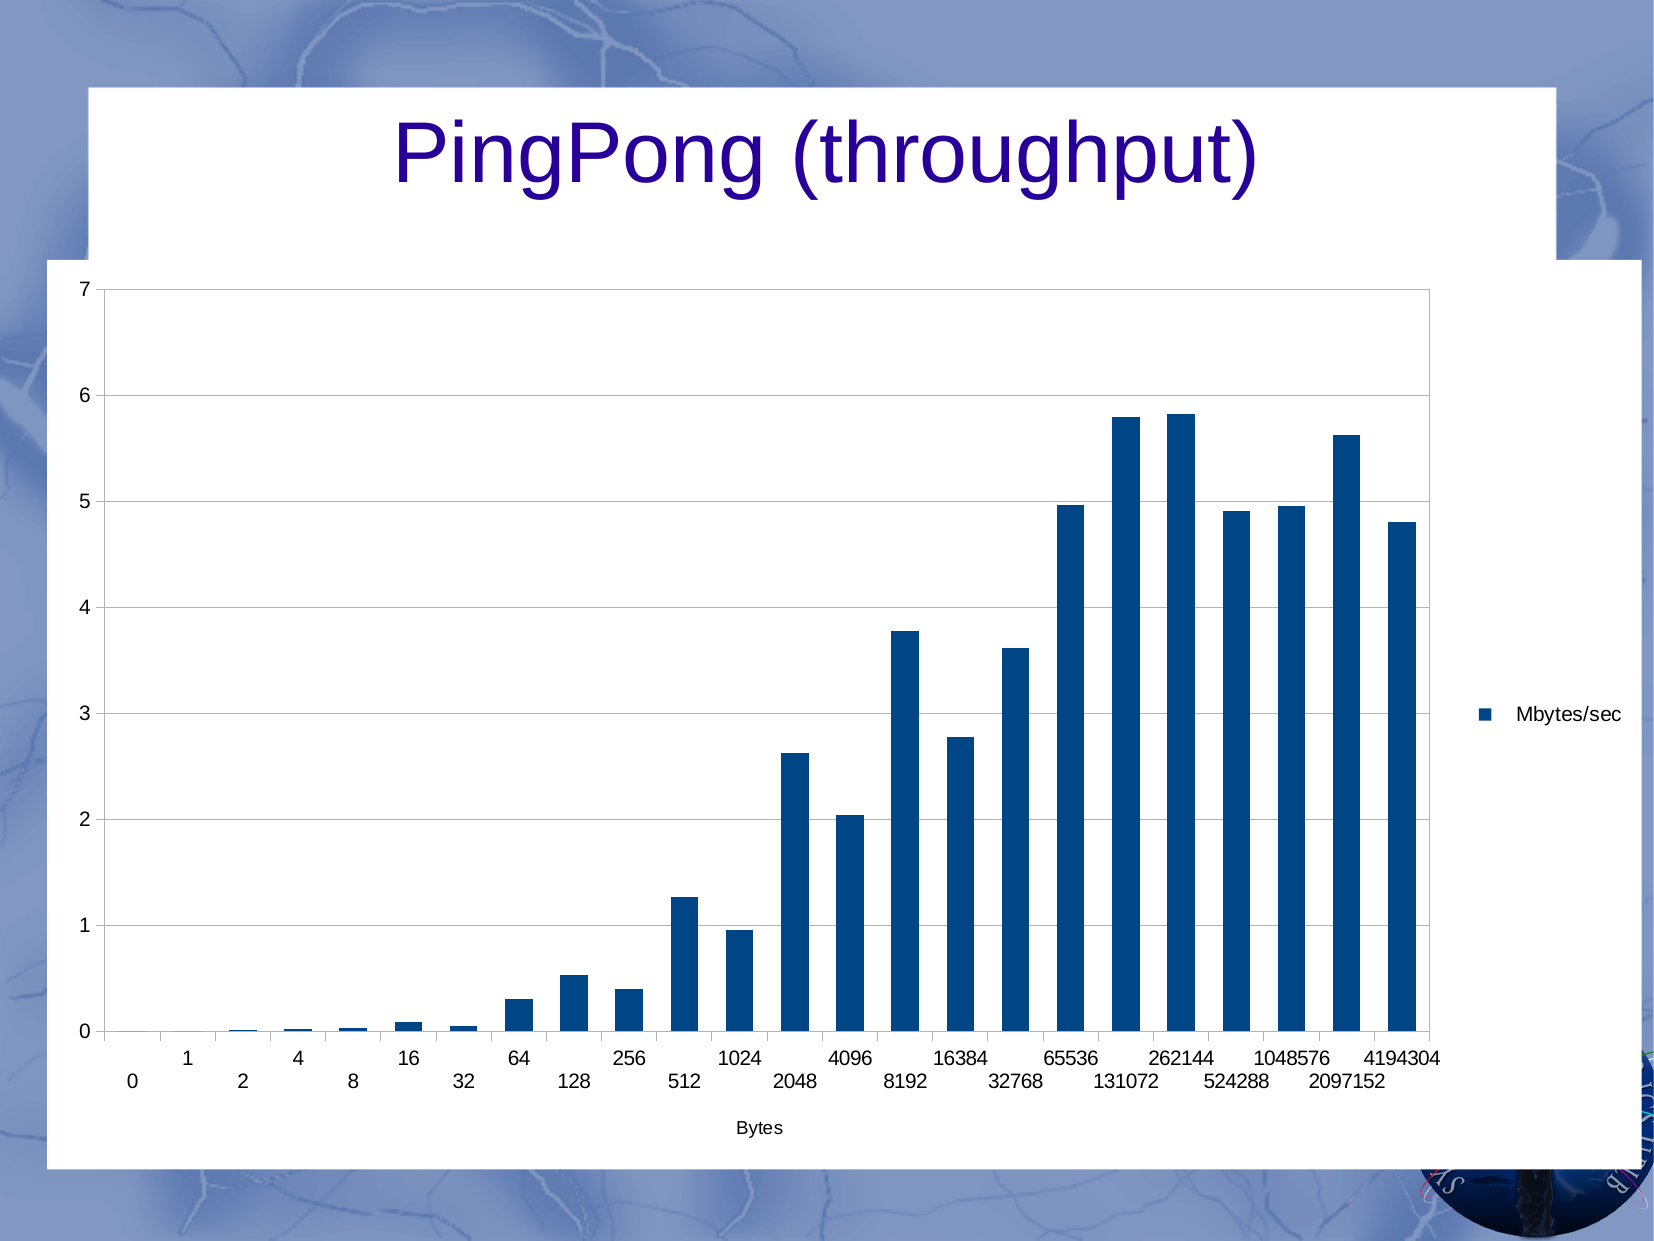

# PingPong (throughput)
### Chart
| Category | Mbytes/sec |
|---|---|
| 0 | 0.0 |
| 1 | 0.0 |
| 2 | 0.01 |
| 4 | 0.02 |
| 8 | 0.03 |
| 16 | 0.09 |
| 32 | 0.05 |
| 64 | 0.31 |
| 128 | 0.53 |
| 256 | 0.4 |
| 512 | 1.27 |
| 1024 | 0.96 |
| 2048 | 2.63 |
| 4096 | 2.04 |
| 8192 | 3.78 |
| 16384 | 2.78 |
| 32768 | 3.62 |
| 65536 | 4.97 |
| 131072 | 5.8 |
| 262144 | 5.83 |
| 524288 | 4.91 |
| 1048576 | 4.96 |
| 2097152 | 5.63 |
| 4194304 | 4.81 |